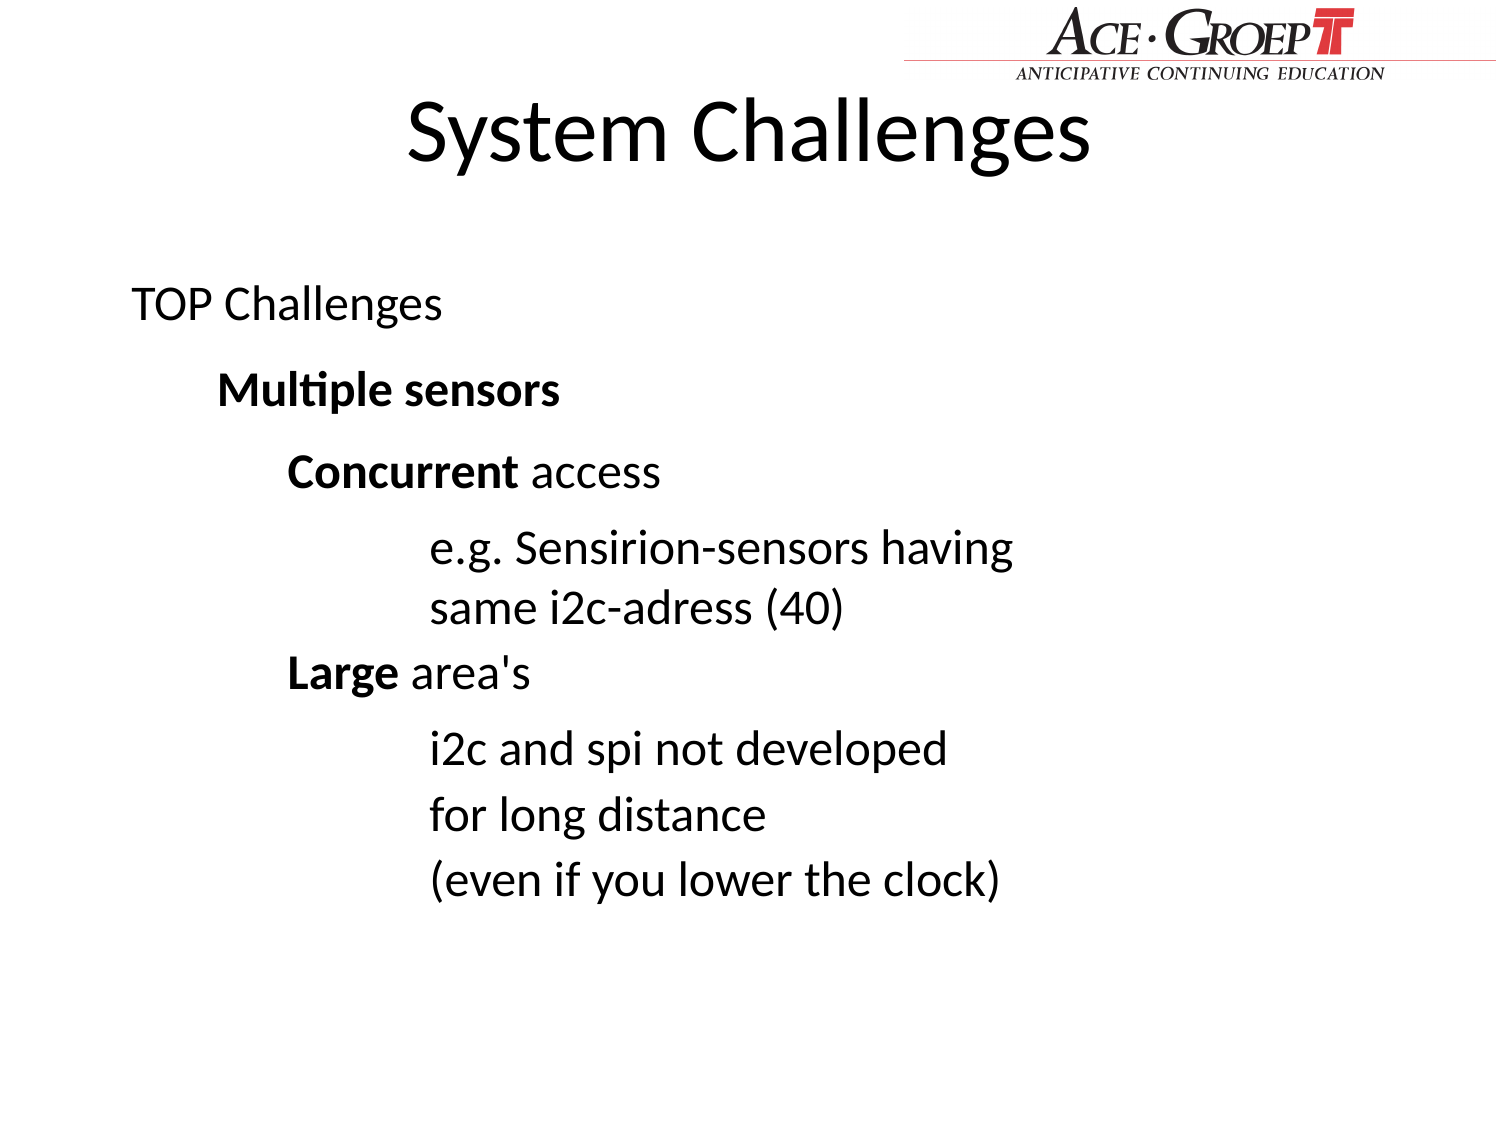

# System Challenges
TOP Challenges
Multiple sensors
Concurrent access
e.g. Sensirion-sensors having
same i2c-adress (40)
Large area's
i2c and spi not developed
for long distance
(even if you lower the clock)